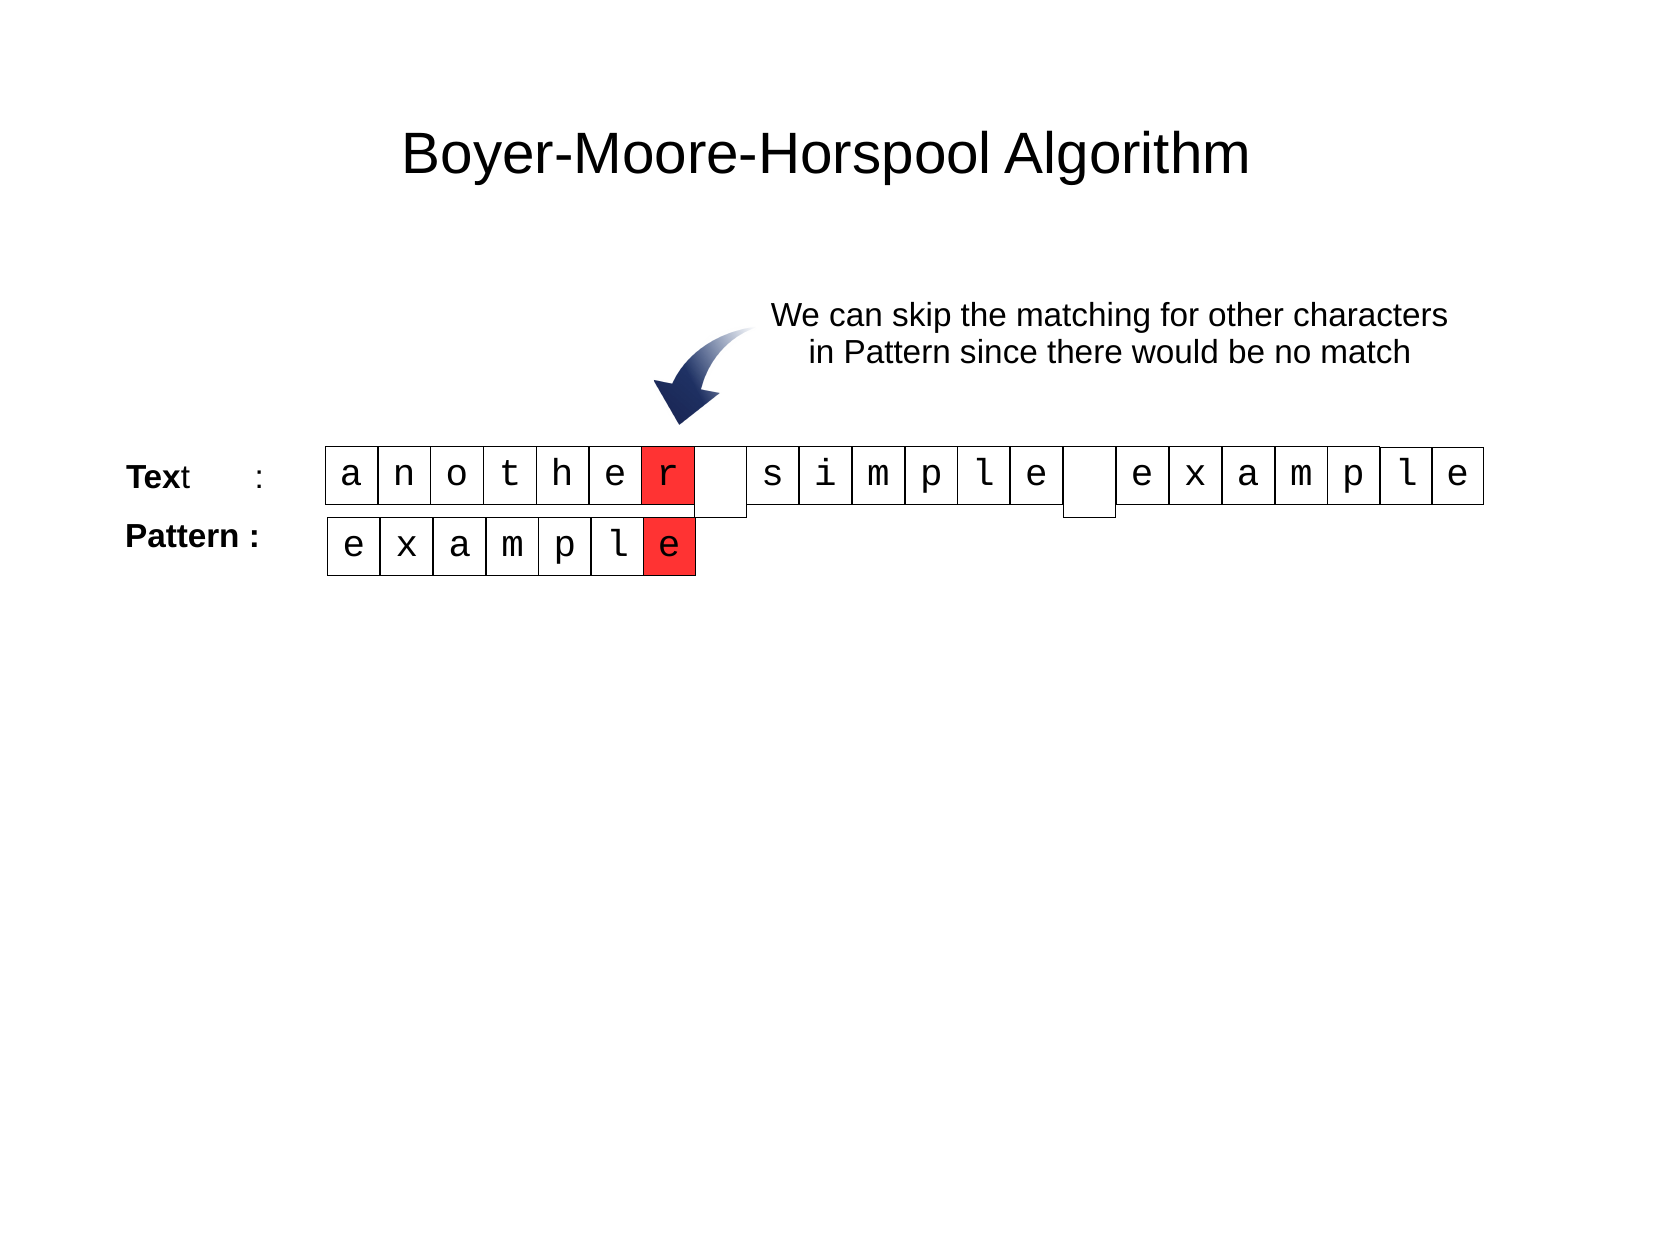

# Boyer-Moore-Horspool Algorithm
We can skip the matching for other characters
in Pattern since there would be no match
a
o
n
t
h
r
s
m
e
i
p
l
a
e
e
x
m
p
l
e
Text :
Pattern :
a
e
x
m
p
l
e